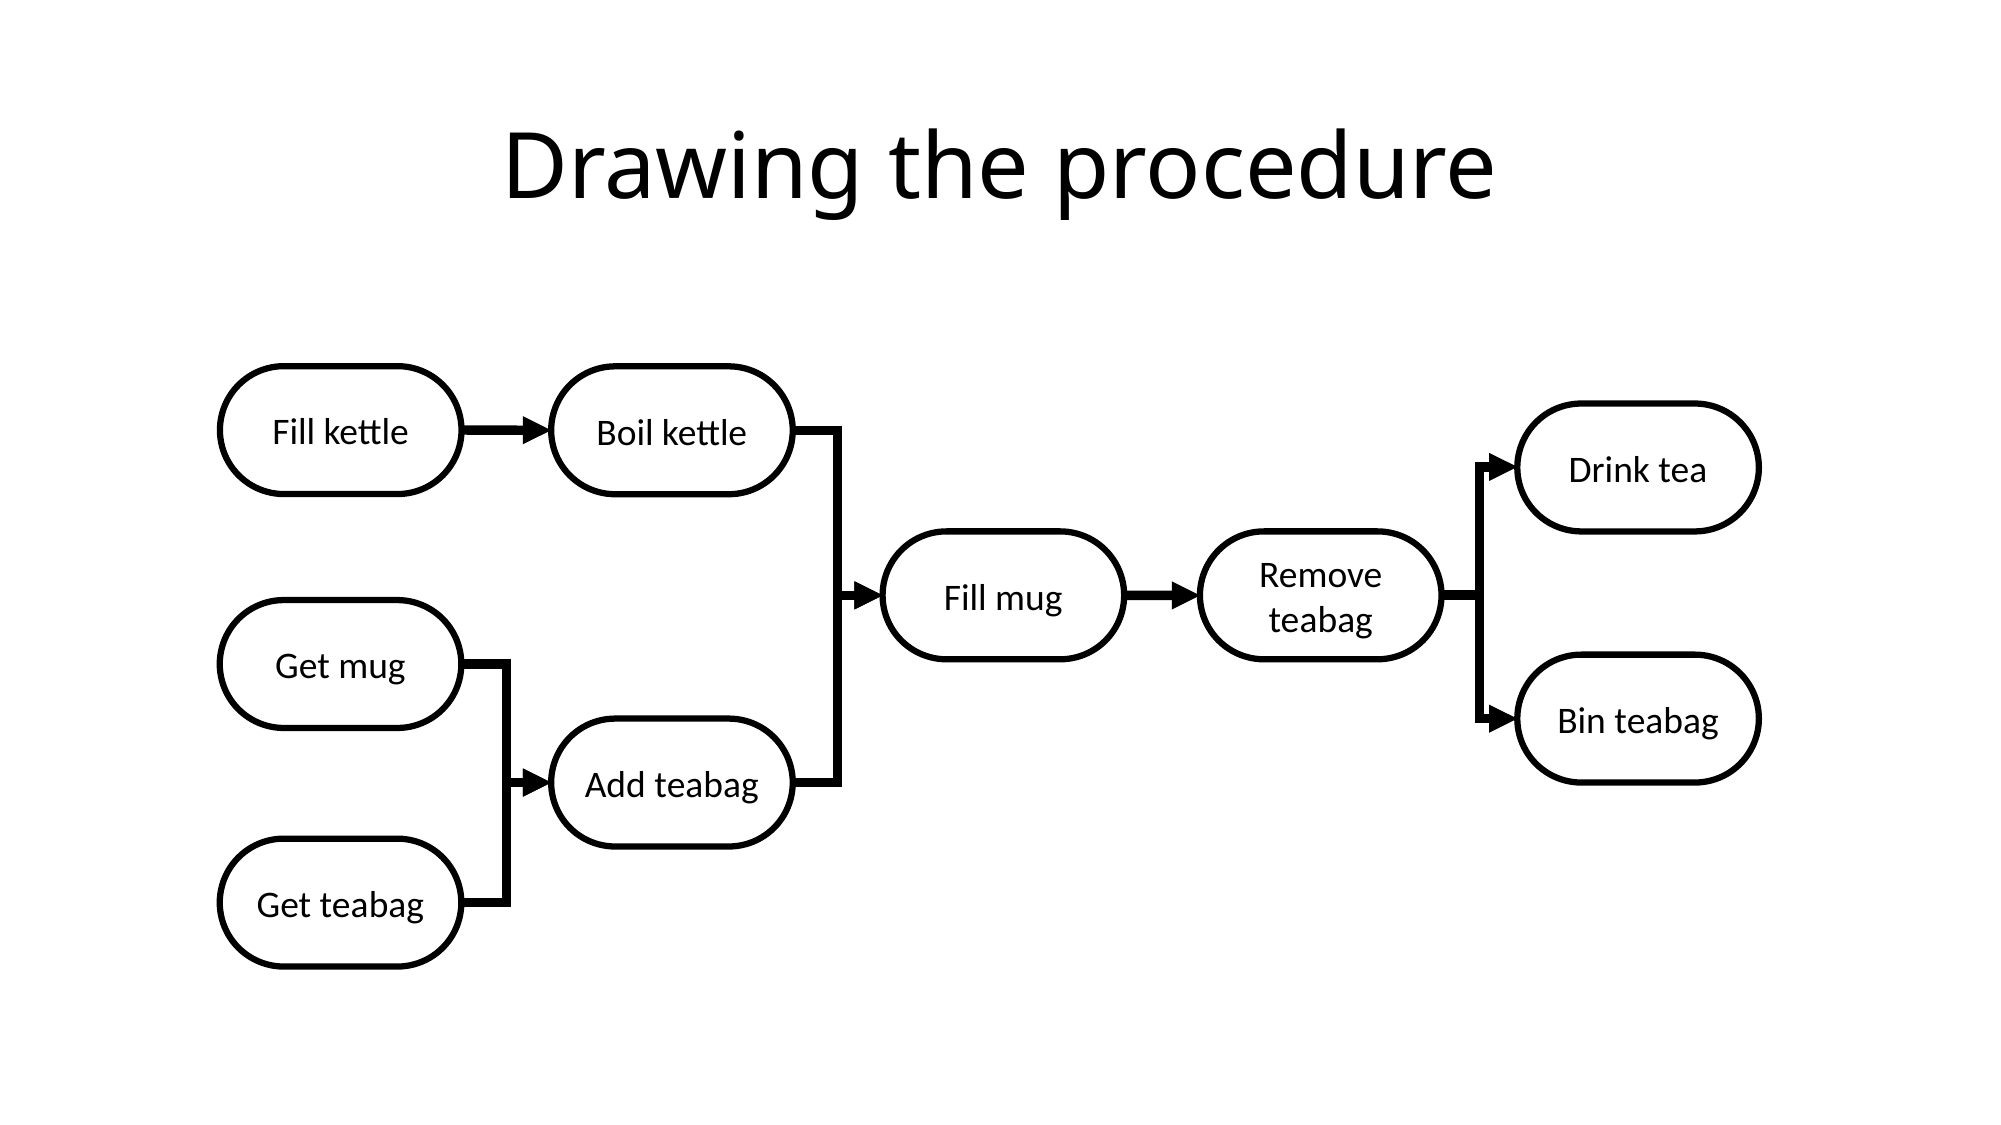

# Drawing the procedure
Fill kettle
Boil kettle
Drink tea
Fill mug
Remove teabag
Get mug
Bin teabag
Add teabag
Get teabag